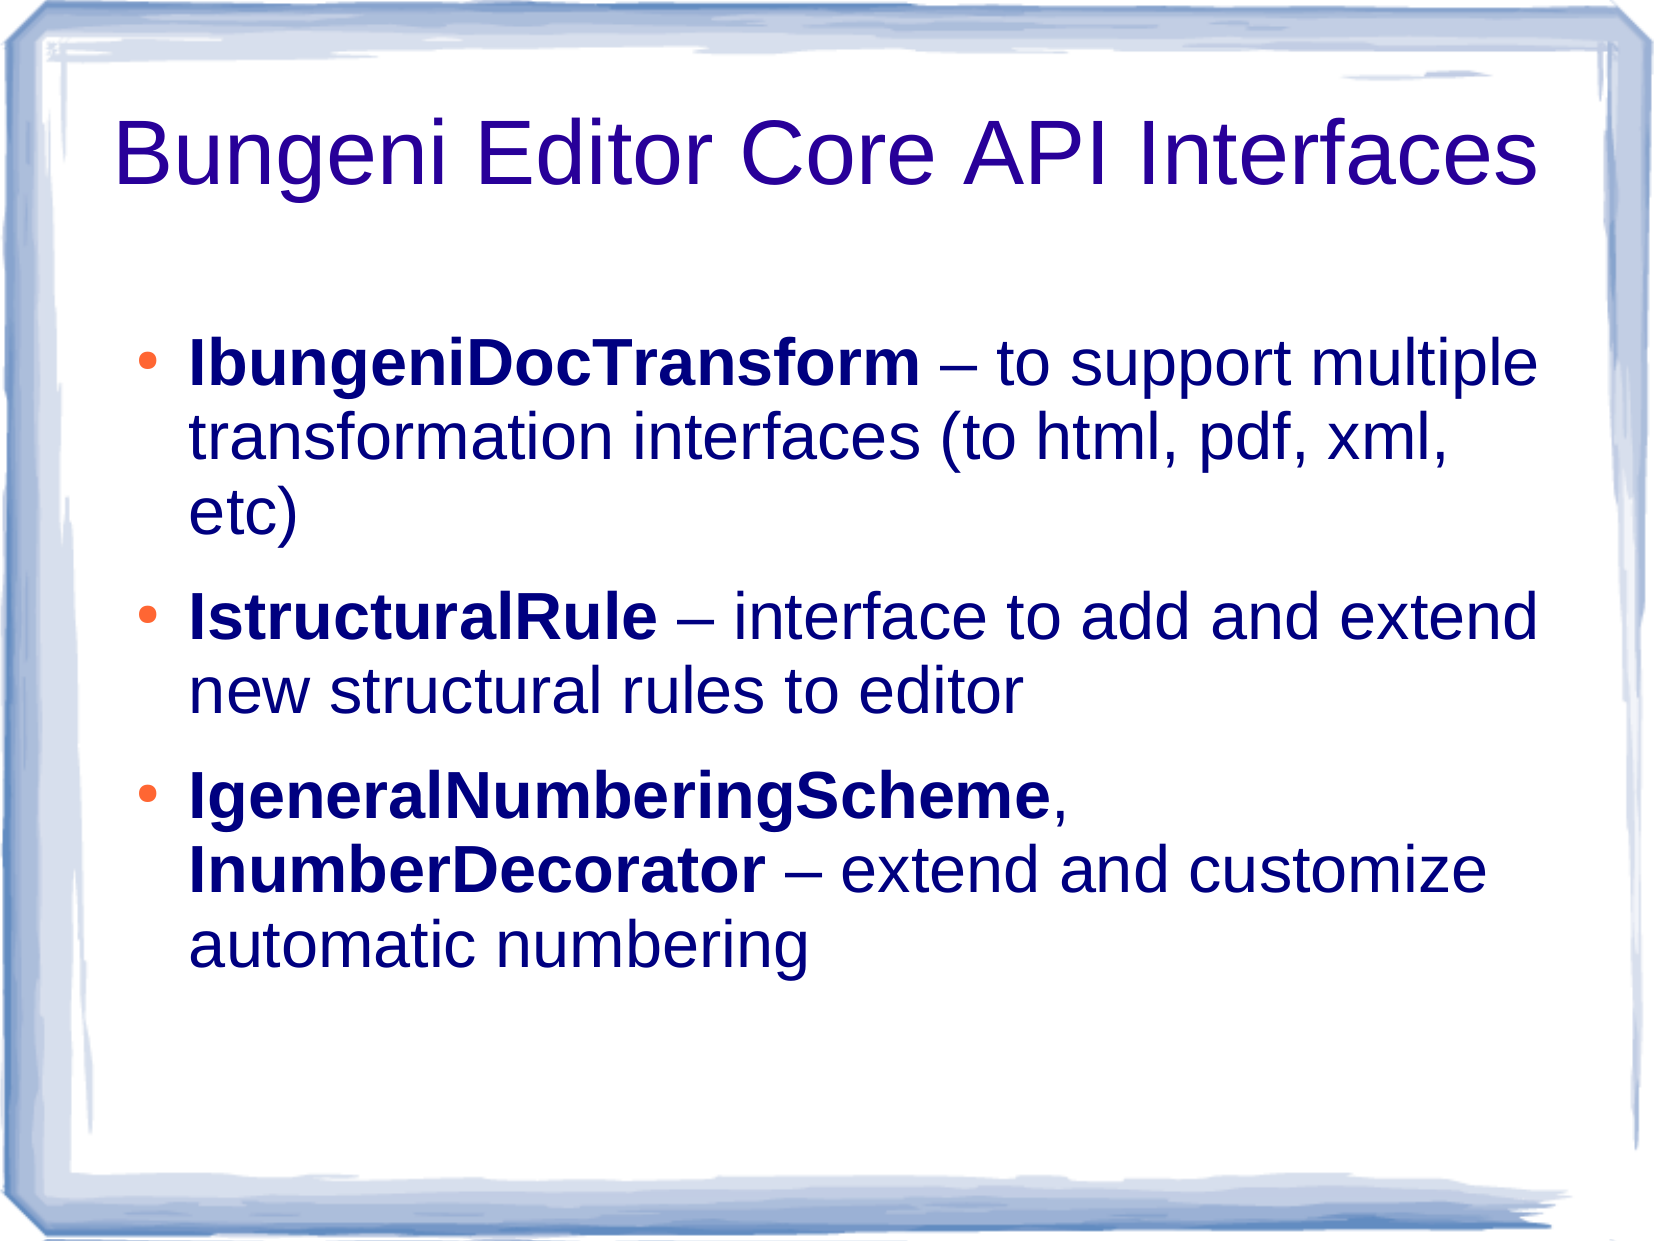

# Bungeni Editor Core API Interfaces
IbungeniDocTransform – to support multiple transformation interfaces (to html, pdf, xml, etc)
IstructuralRule – interface to add and extend new structural rules to editor
IgeneralNumberingScheme, InumberDecorator – extend and customize automatic numbering